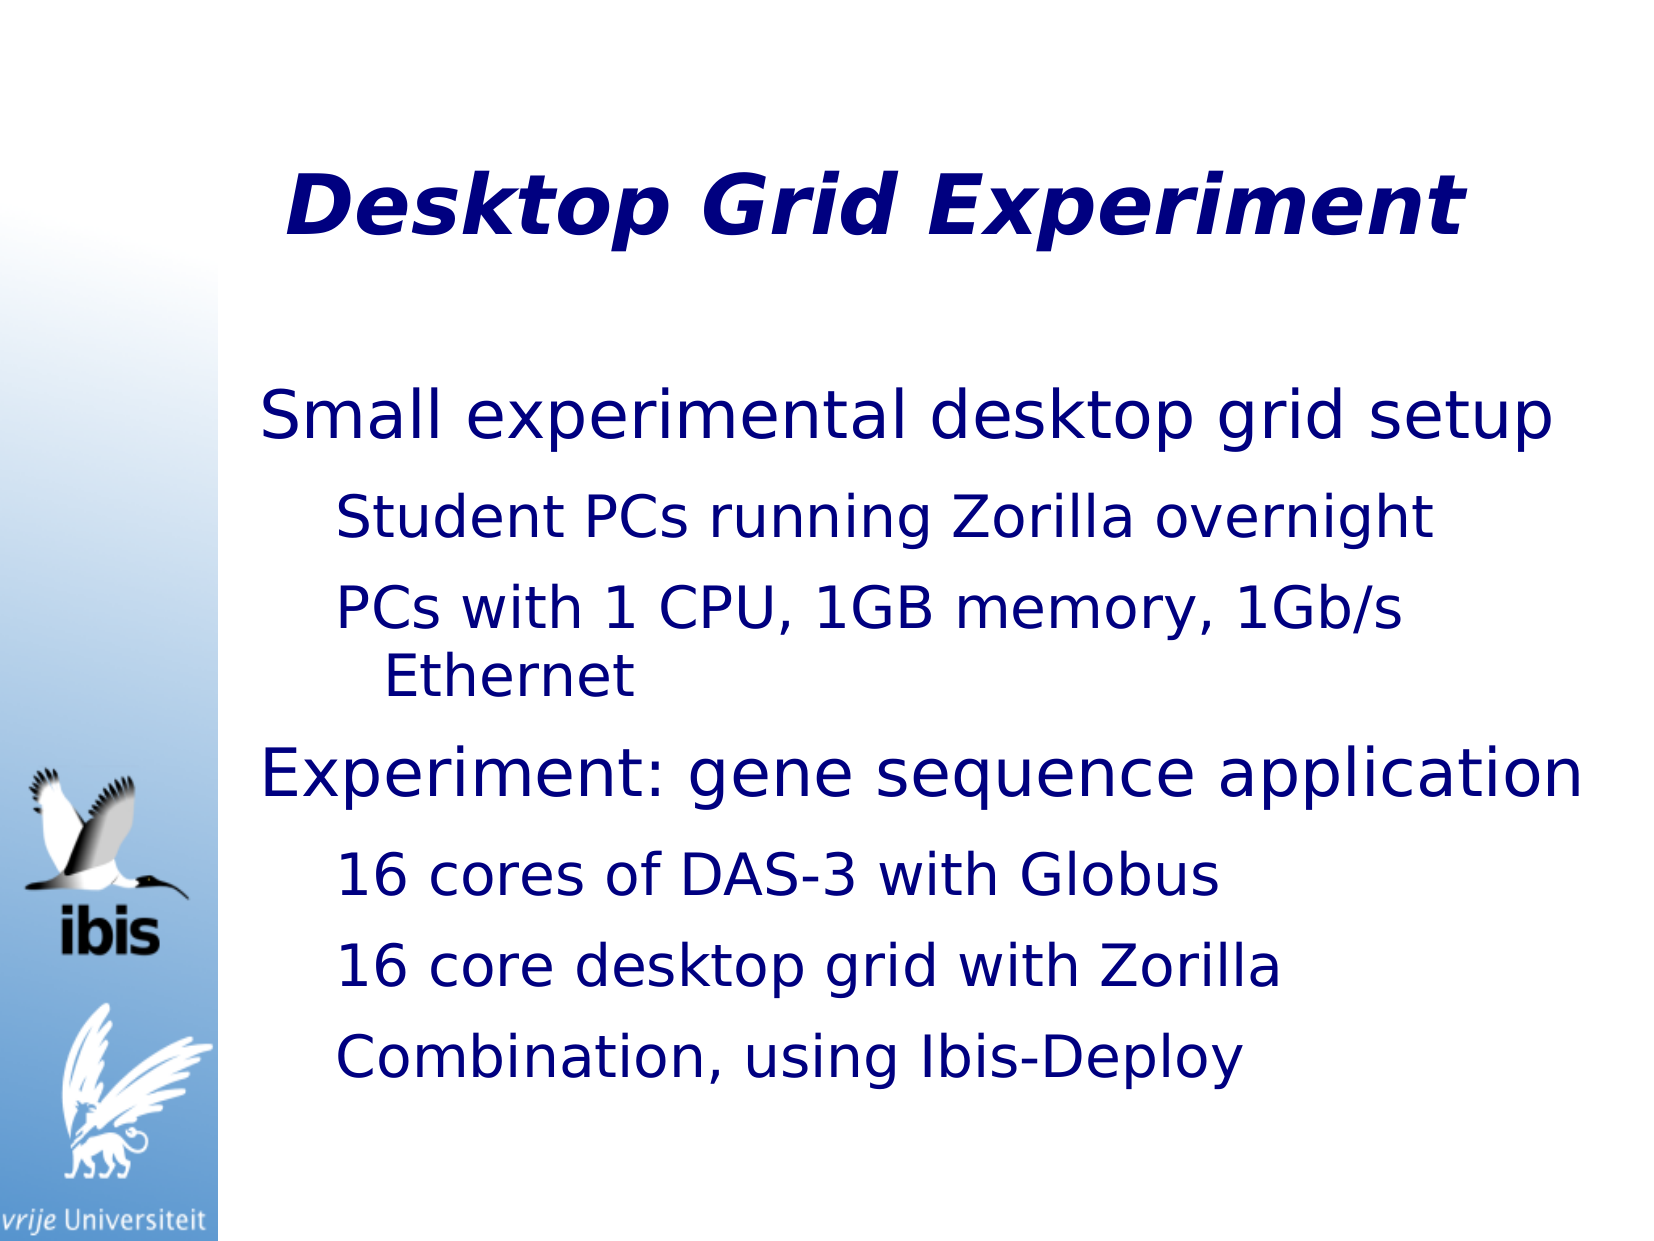

# Desktop Grid Experiment
Small experimental desktop grid setup
Student PCs running Zorilla overnight
PCs with 1 CPU, 1GB memory, 1Gb/s Ethernet
Experiment: gene sequence application
16 cores of DAS-3 with Globus
16 core desktop grid with Zorilla
Combination, using Ibis-Deploy